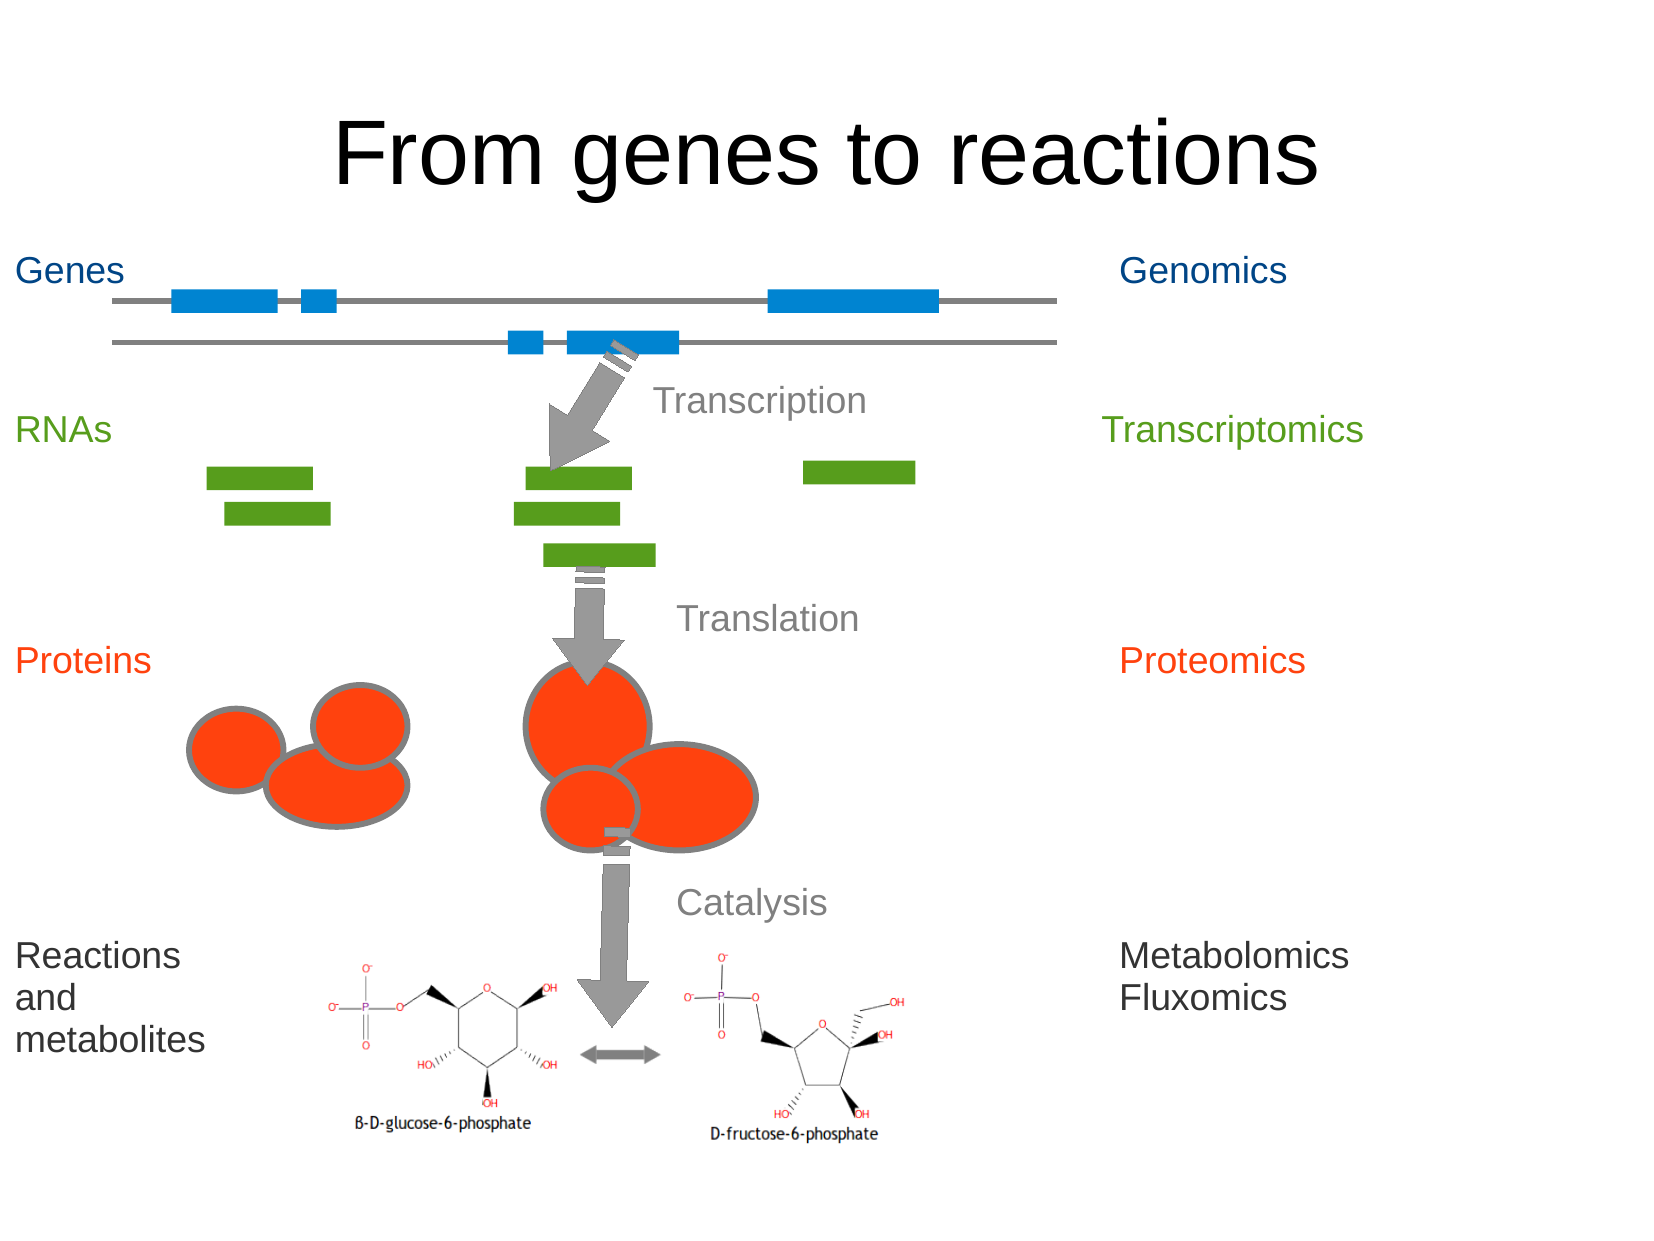

# From genes to reactions
Genes
Genomics
Transcription
RNAs
Transcriptomics
Translation
Proteins
Proteomics
Catalysis
Reactions
and
metabolites
Metabolomics
Fluxomics